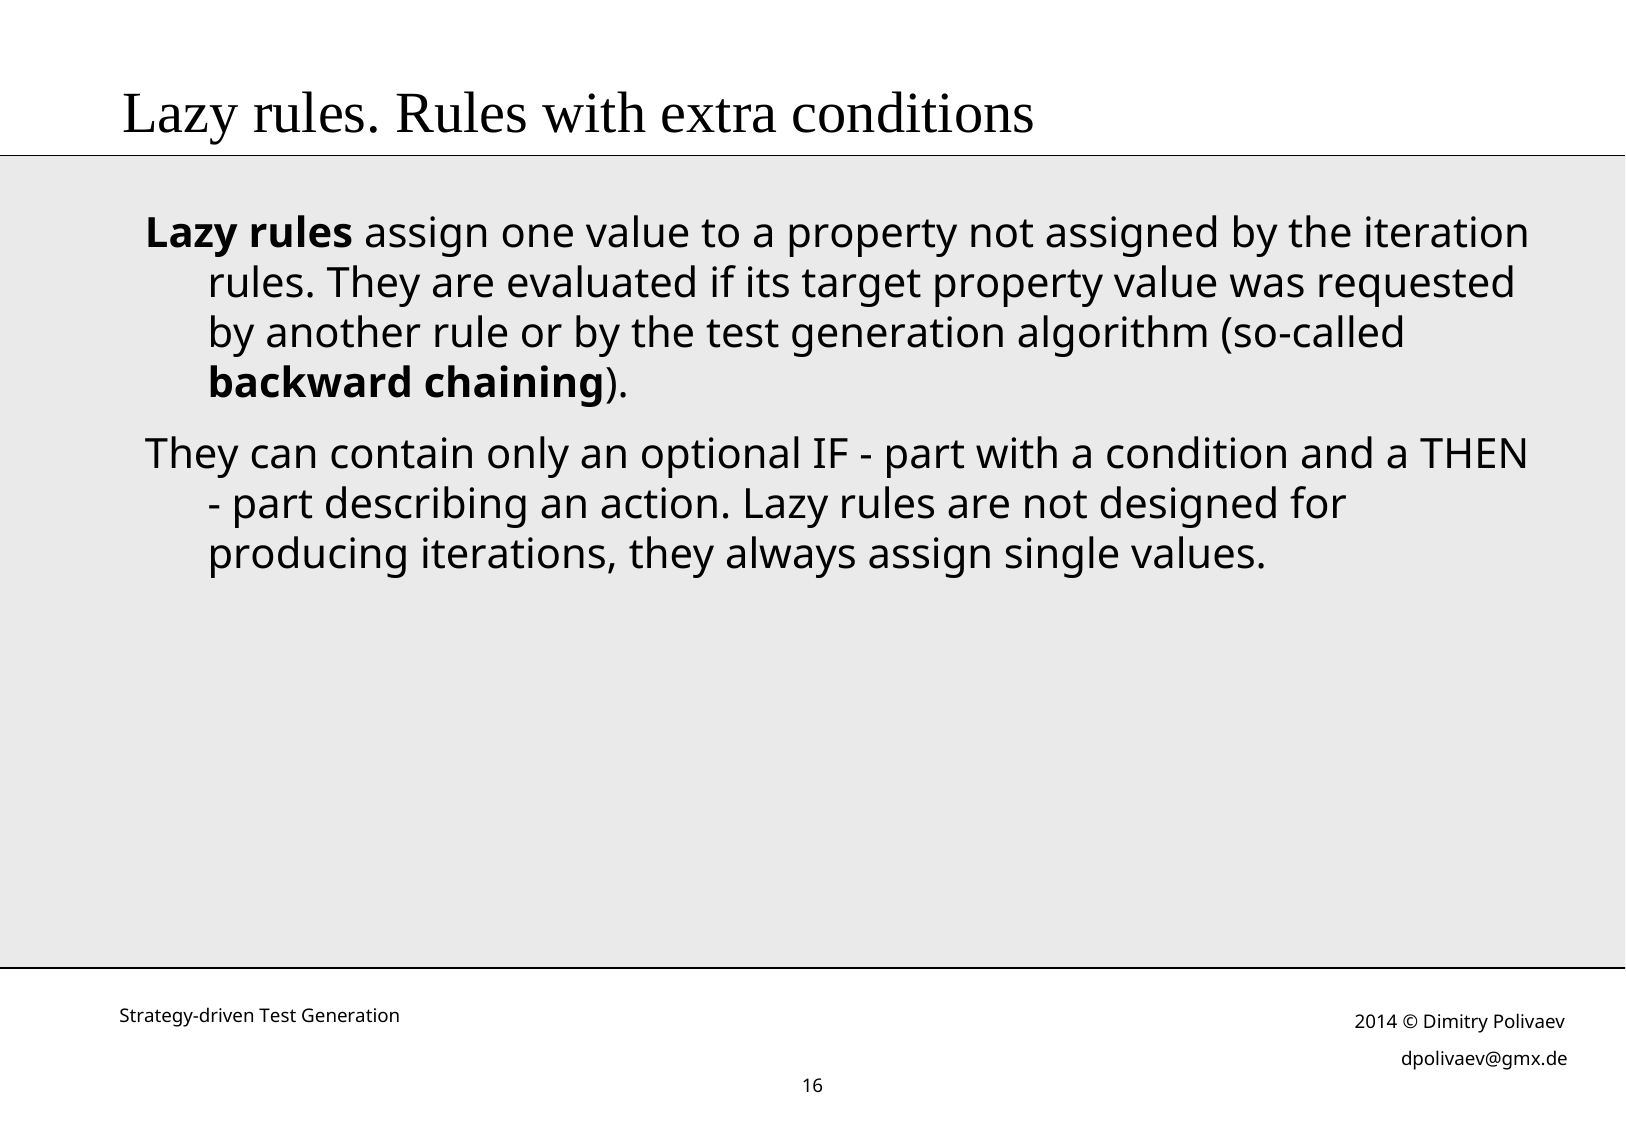

Lazy rules. Rules with extra conditions
# Lazy rules assign one value to a property not assigned by the iteration rules. They are evaluated if its target property value was requested by another rule or by the test generation algorithm (so-called backward chaining).
They can contain only an optional IF - part with a condition and a THEN - part describing an action. Lazy rules are not designed for producing iterations, they always assign single values.